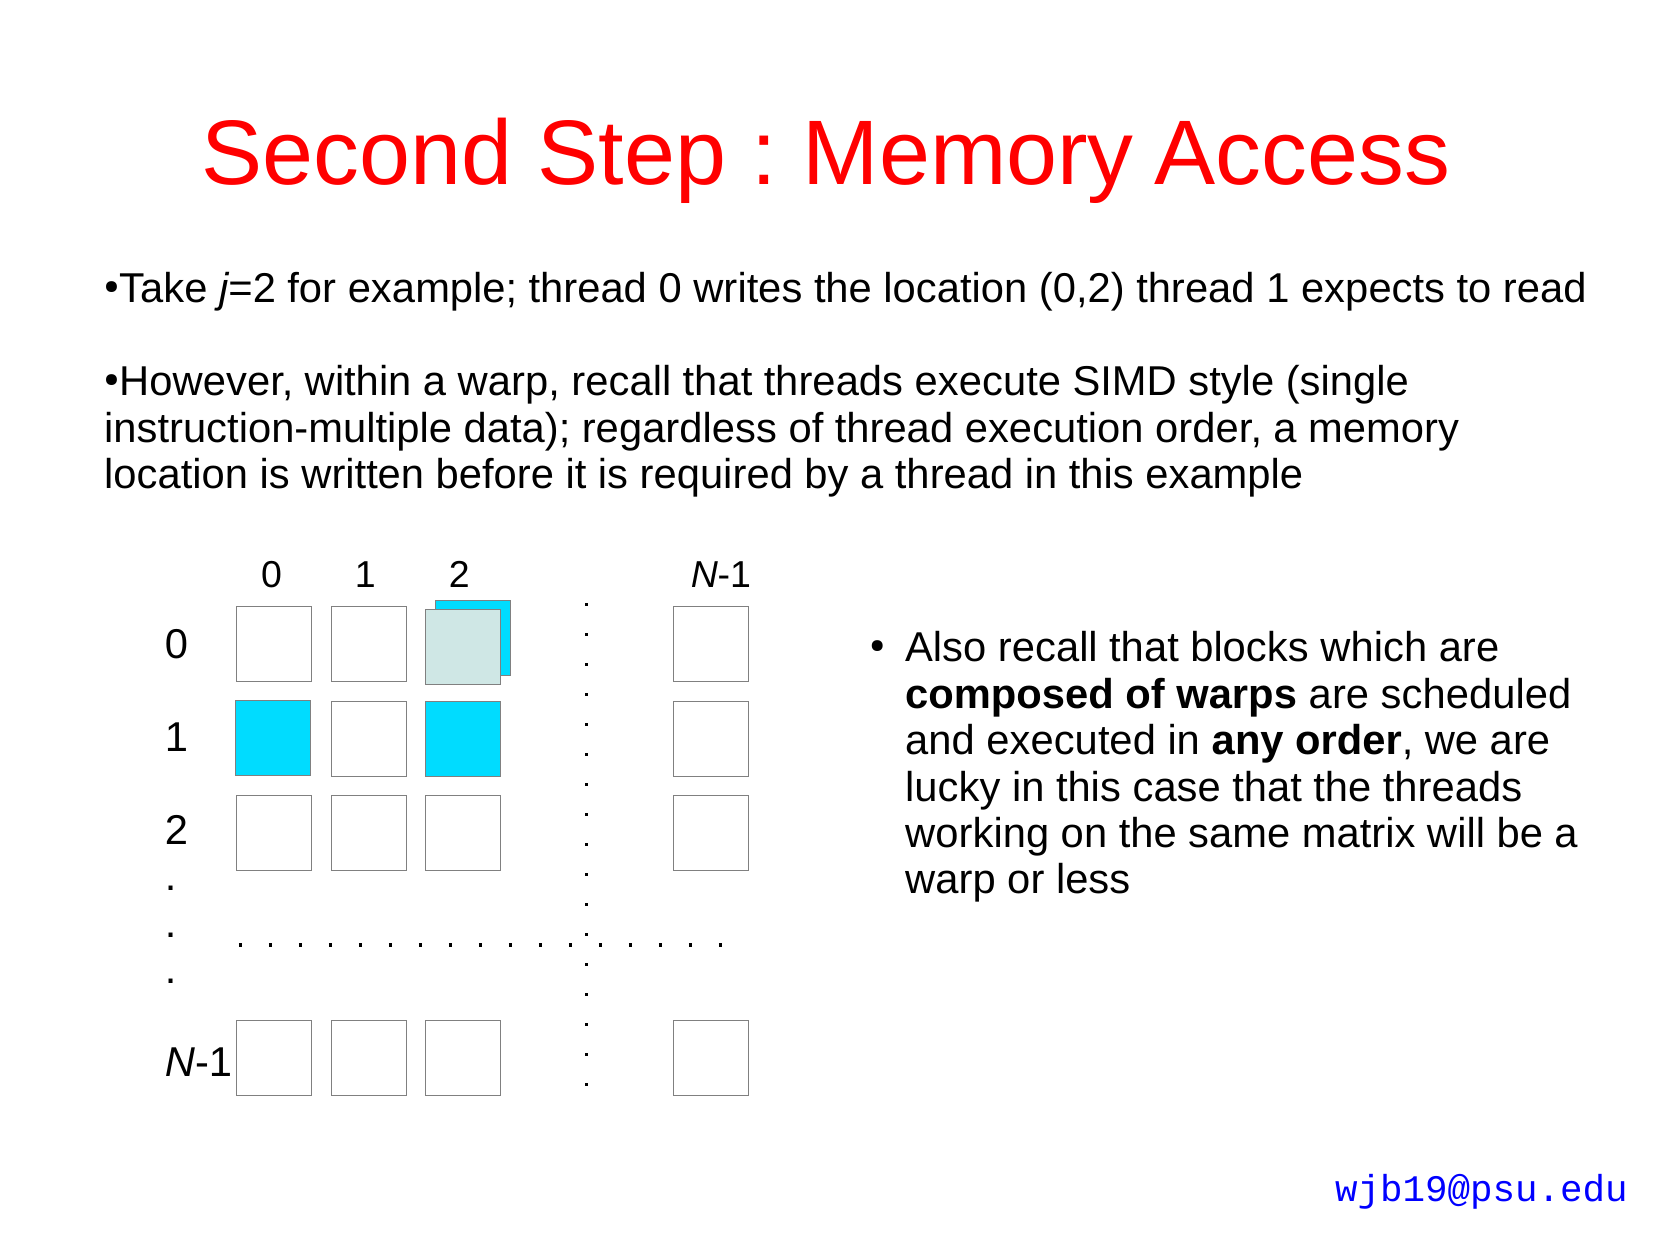

# Second Step : Memory Access
Take j=2 for example; thread 0 writes the location (0,2) thread 1 expects to read
However, within a warp, recall that threads execute SIMD style (single instruction-multiple data); regardless of thread execution order, a memory location is written before it is required by a thread in this example
 0 1 2 N-1
Also recall that blocks which are composed of warps are scheduled and executed in any order, we are lucky in this case that the threads working on the same matrix will be a warp or less
0
1
2
.
.
.
N-1
wjb19@psu.edu